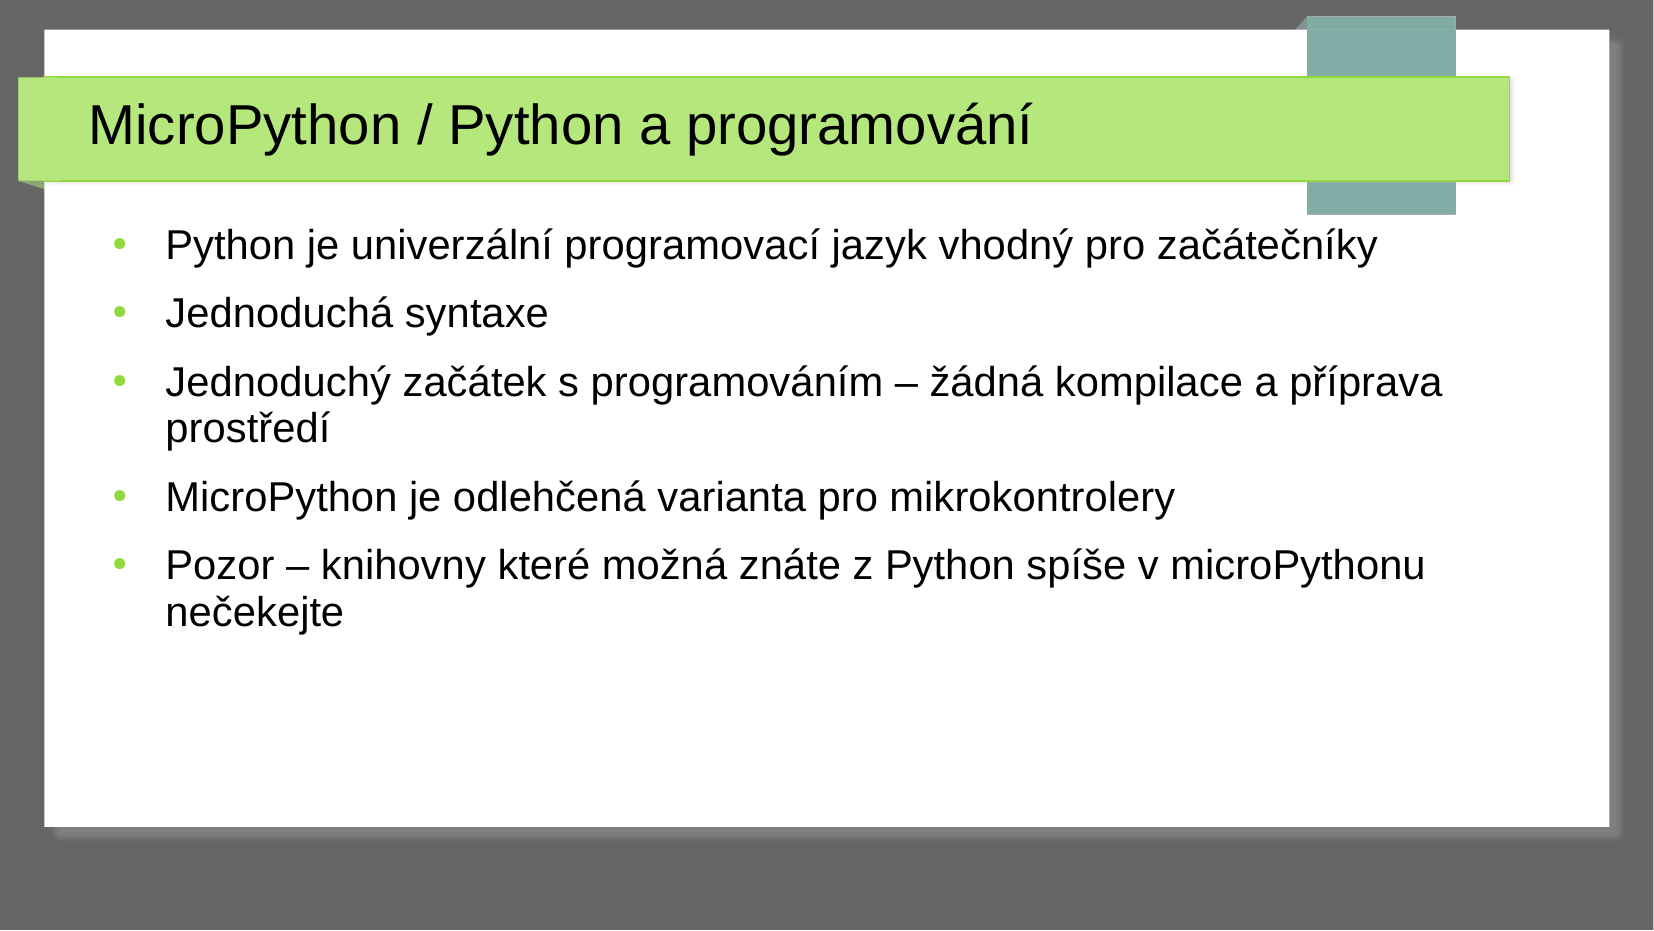

# MicroPython / Python a programování
Python je univerzální programovací jazyk vhodný pro začátečníky
Jednoduchá syntaxe
Jednoduchý začátek s programováním – žádná kompilace a příprava prostředí
MicroPython je odlehčená varianta pro mikrokontrolery
Pozor – knihovny které možná znáte z Python spíše v microPythonu nečekejte